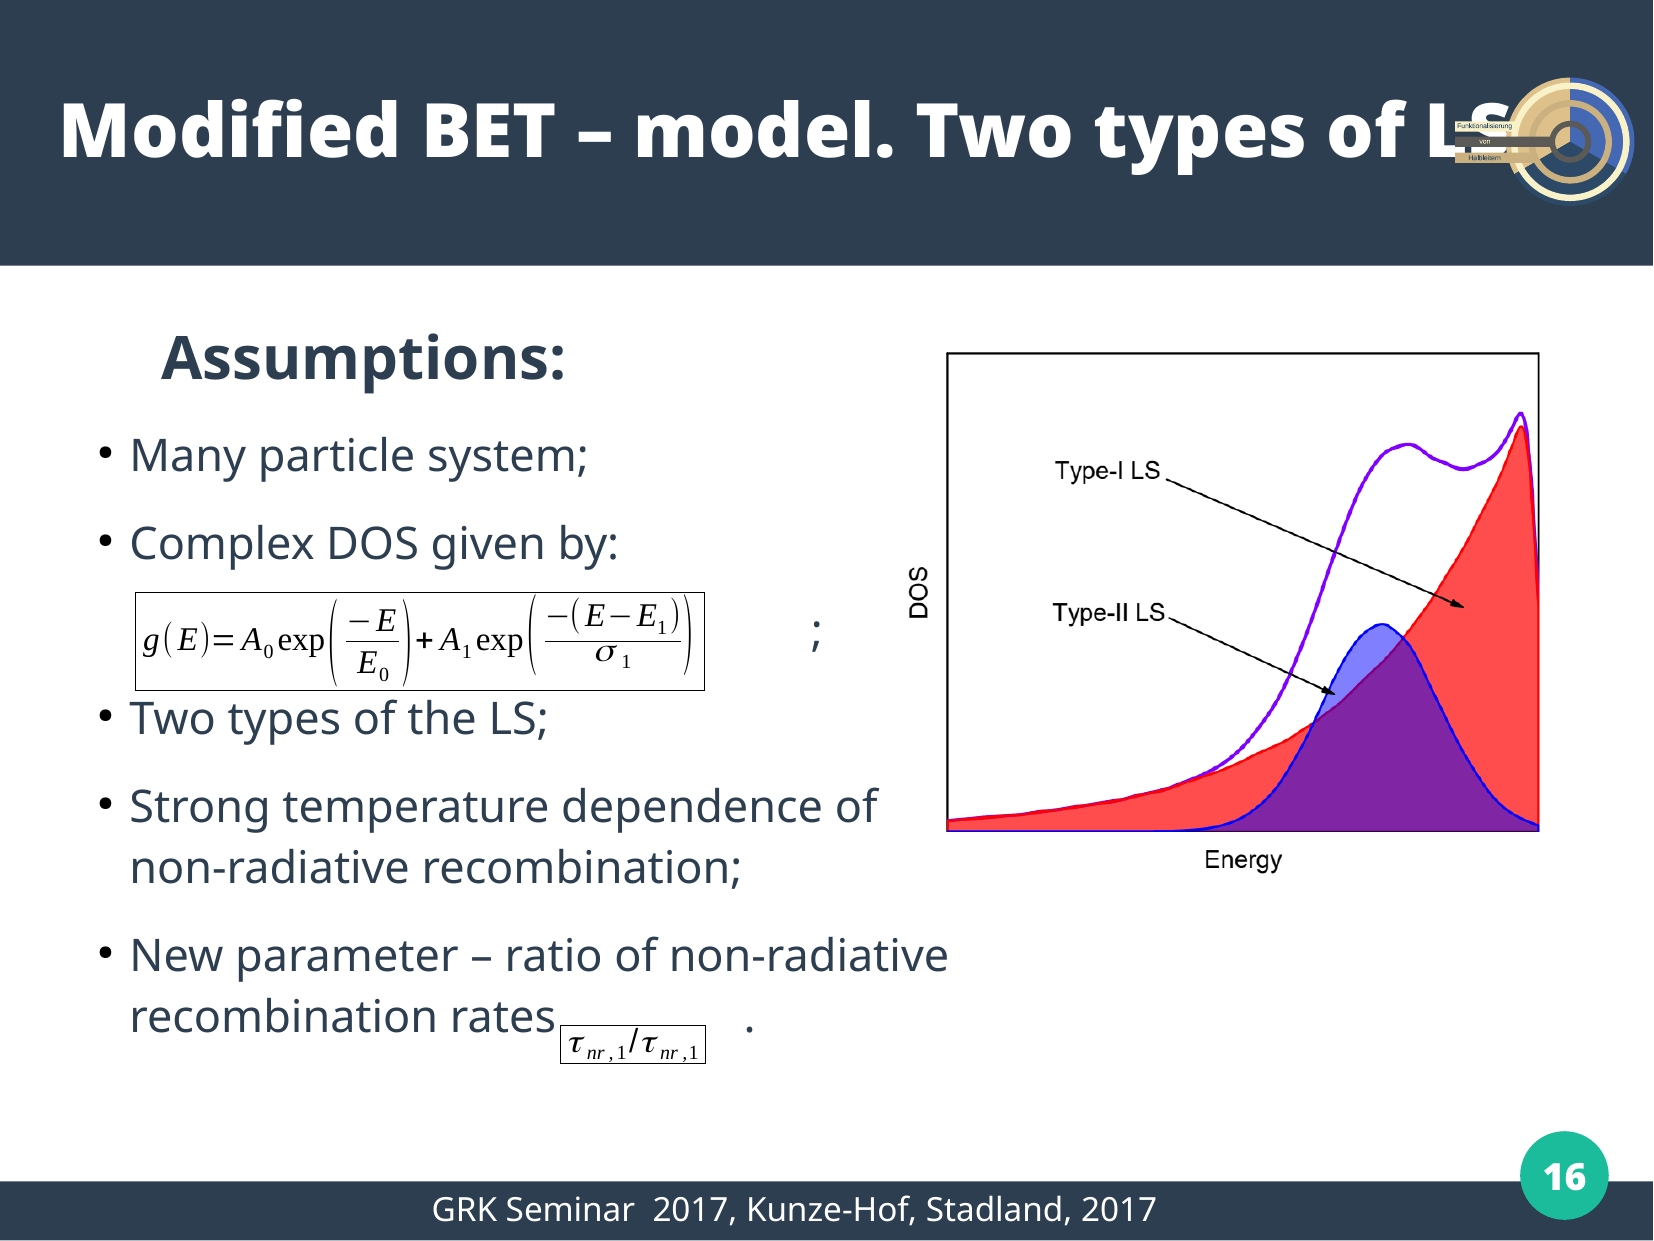

# Modified BET – model. Two types of LS
Assumptions:
Many particle system;
Complex DOS given by:
 ;
Two types of the LS;
Strong temperature dependence of non-radiative recombination;
New parameter – ratio of non-radiative recombination rates .
16
GRK Seminar 2017, Kunze-Hof, Stadland, 2017